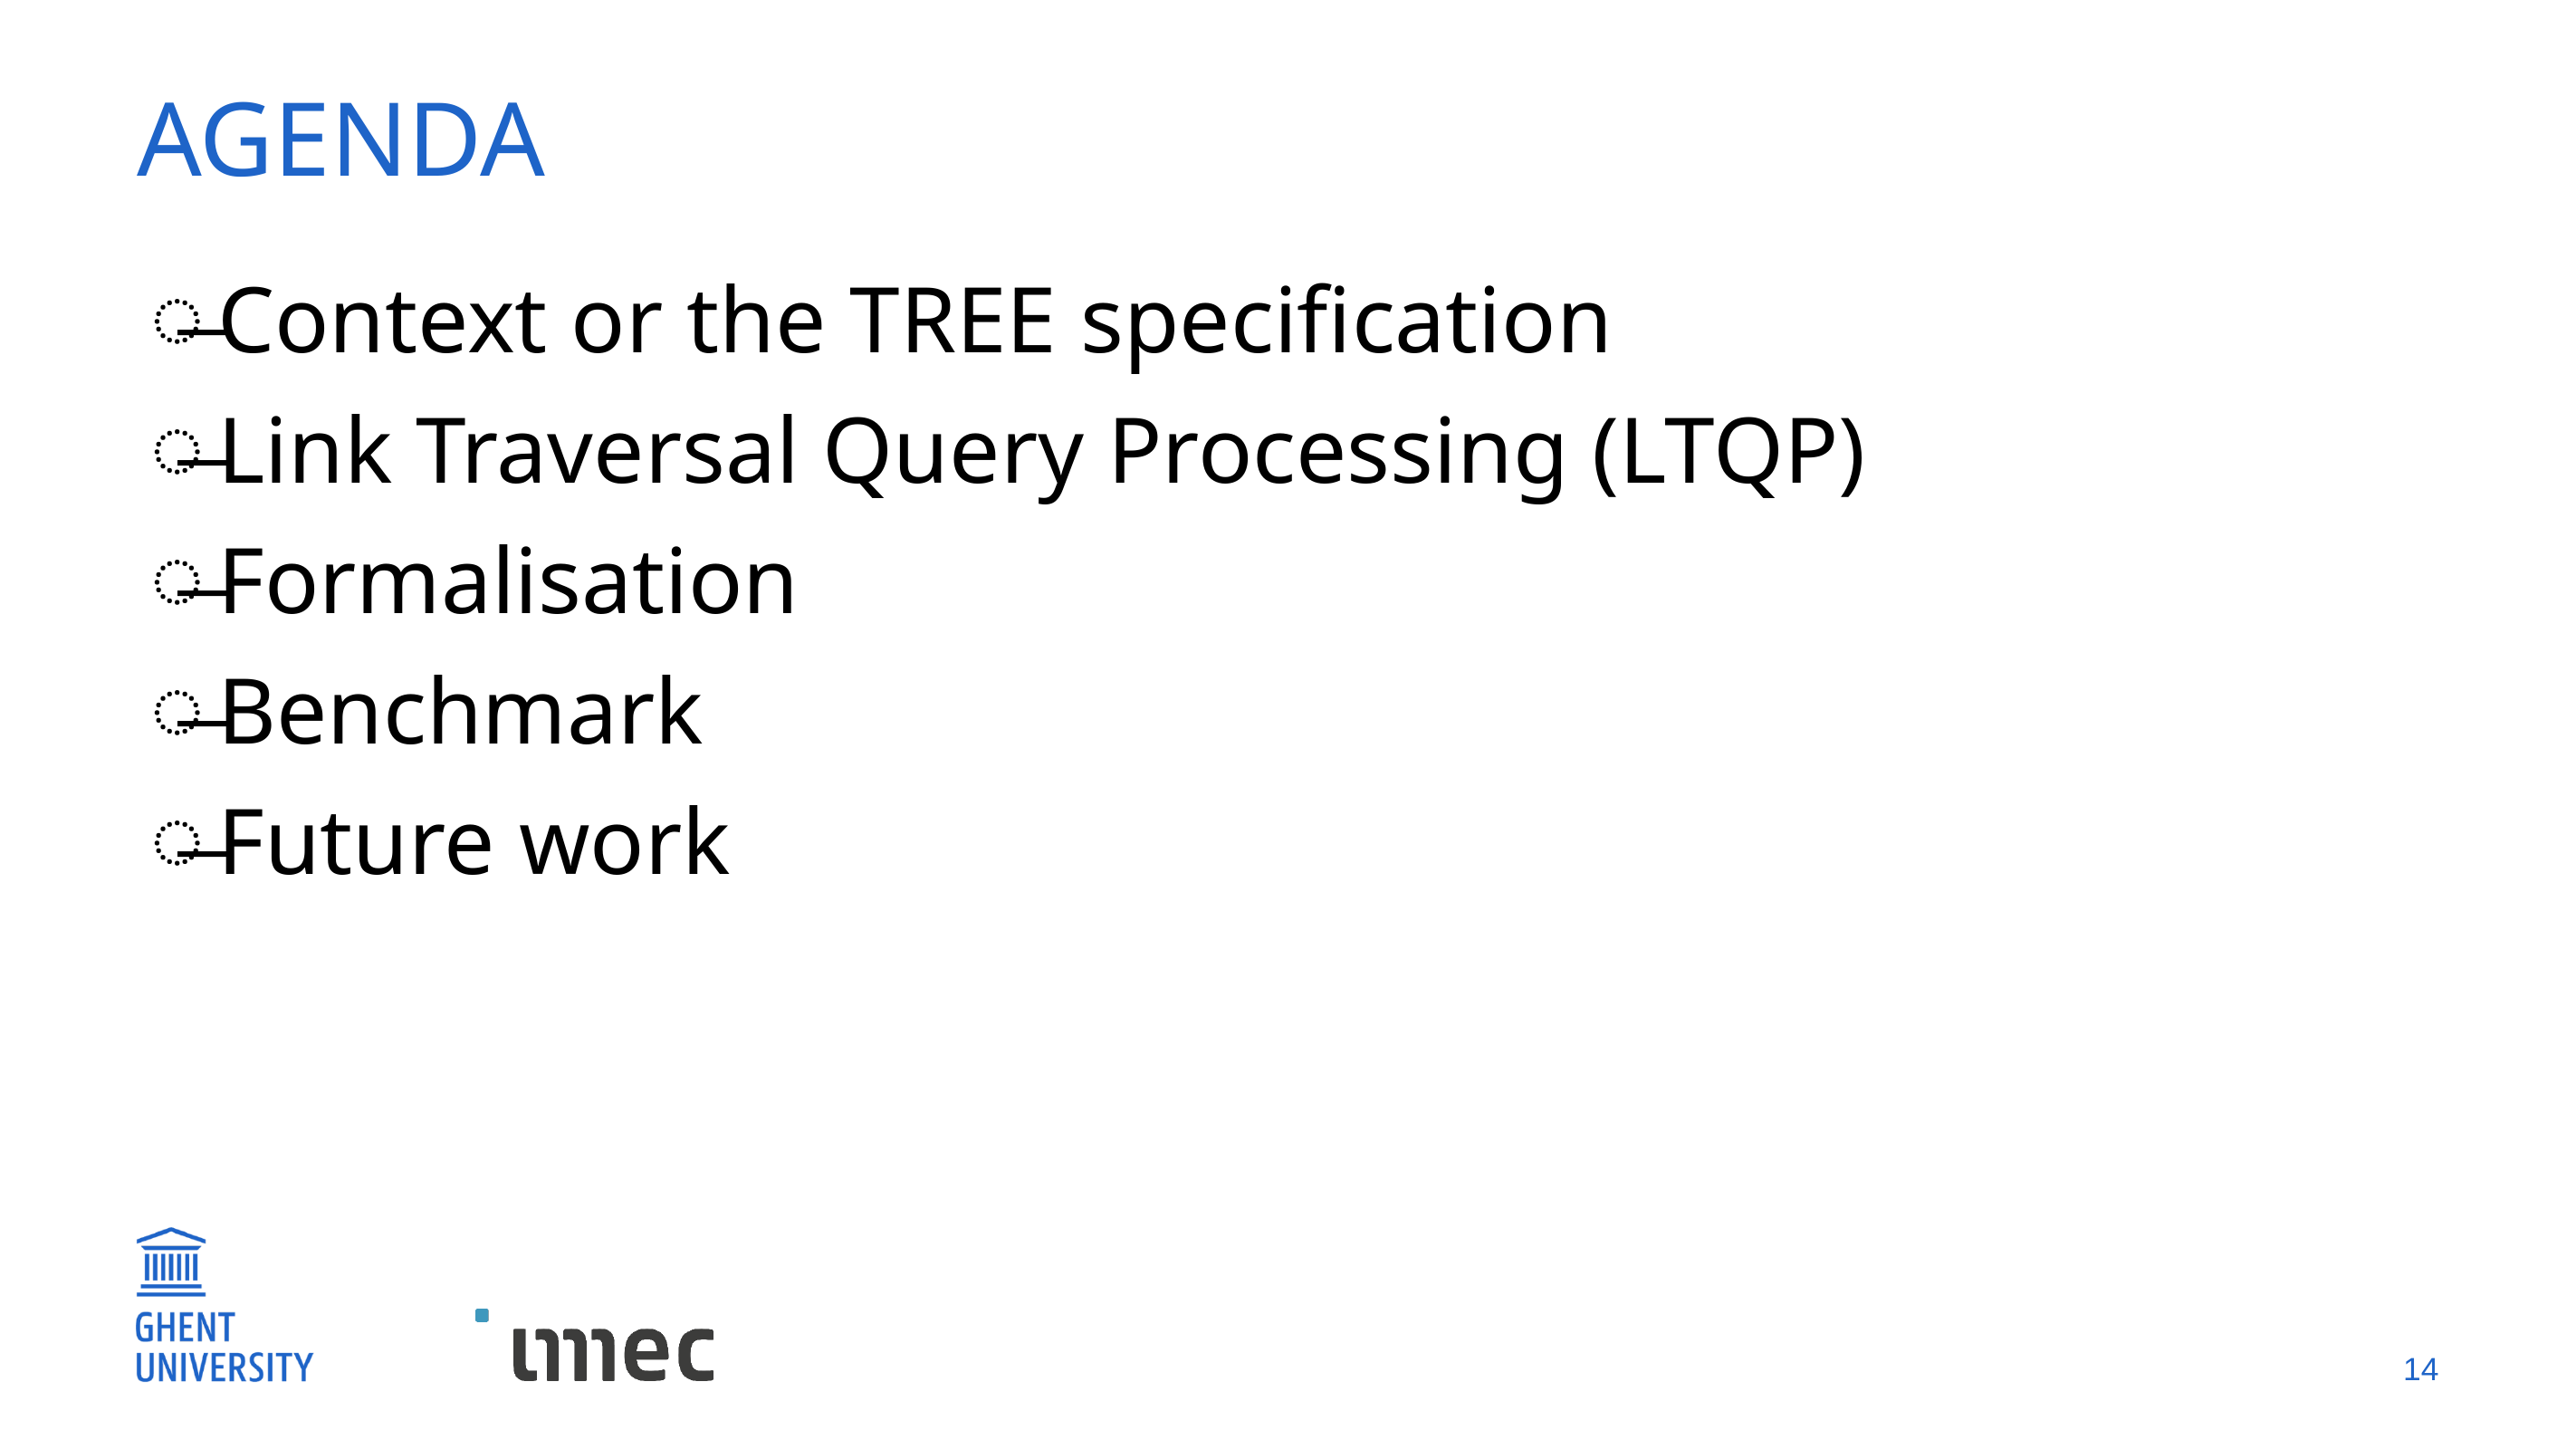

# AGENDA
Context or the TREE specification
Link Traversal Query Processing (LTQP)
Formalisation
Benchmark
Future work